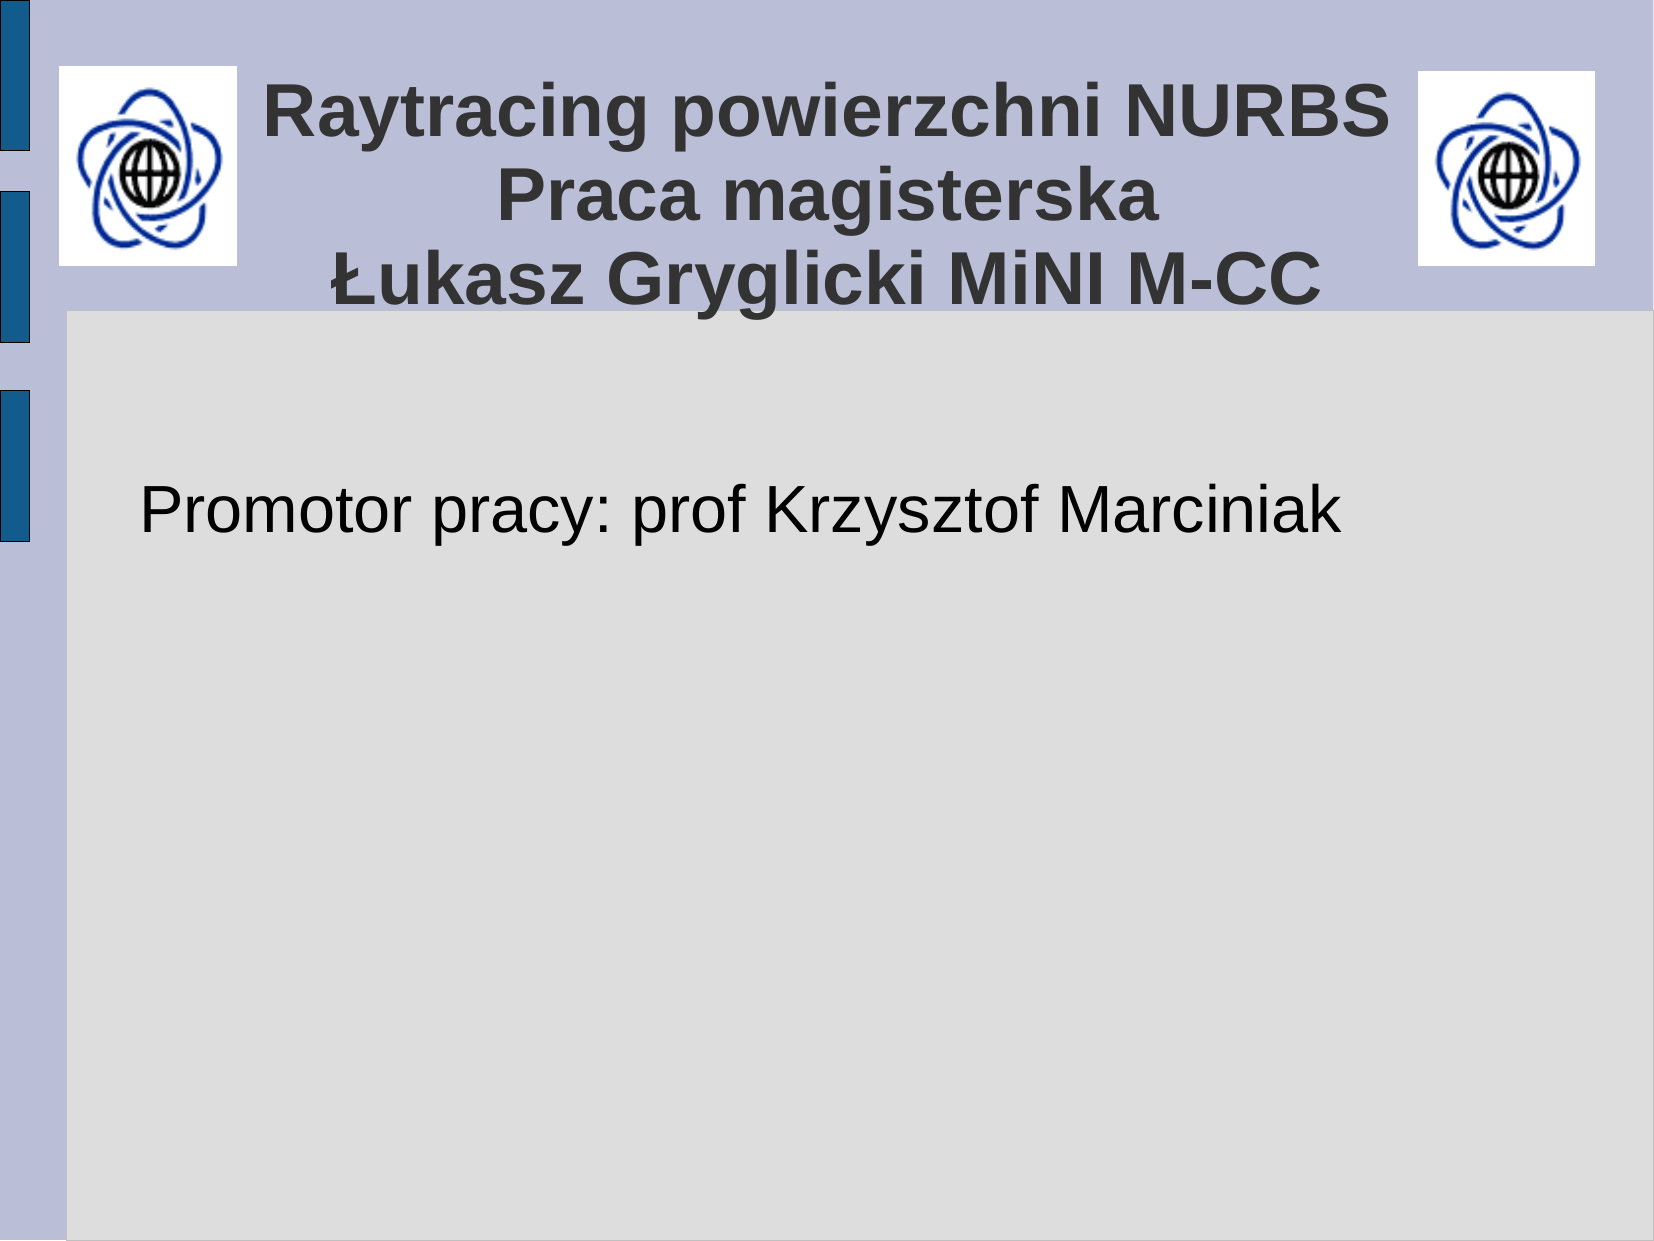

# Raytracing powierzchni NURBS Praca magisterska Łukasz Gryglicki MiNI M-CC
Promotor pracy: prof Krzysztof Marciniak